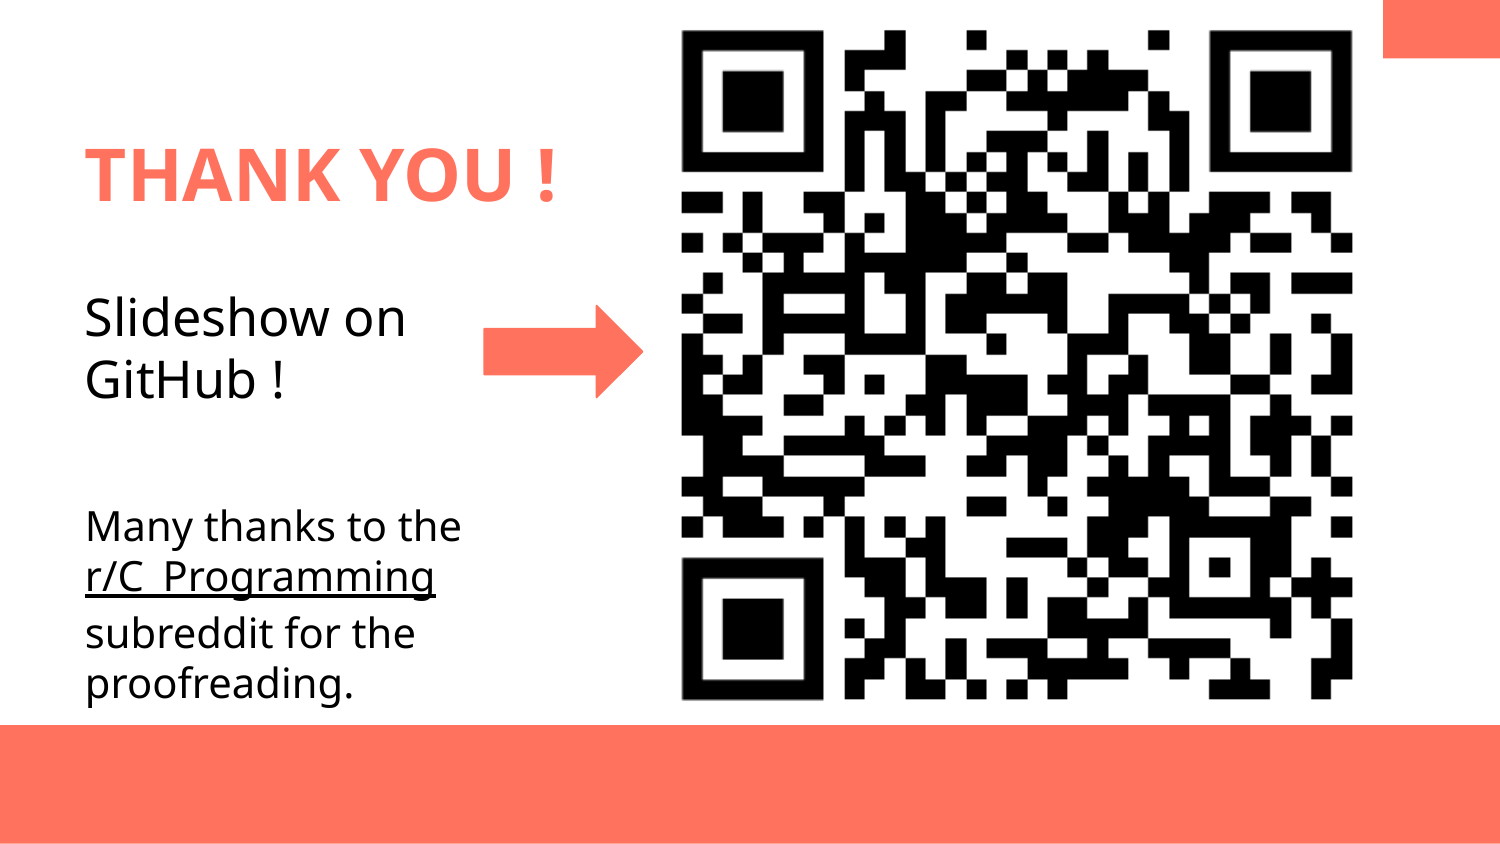

THANK YOU !
Slideshow on GitHub !
Many thanks to the r/C_Programming subreddit for the proofreading.